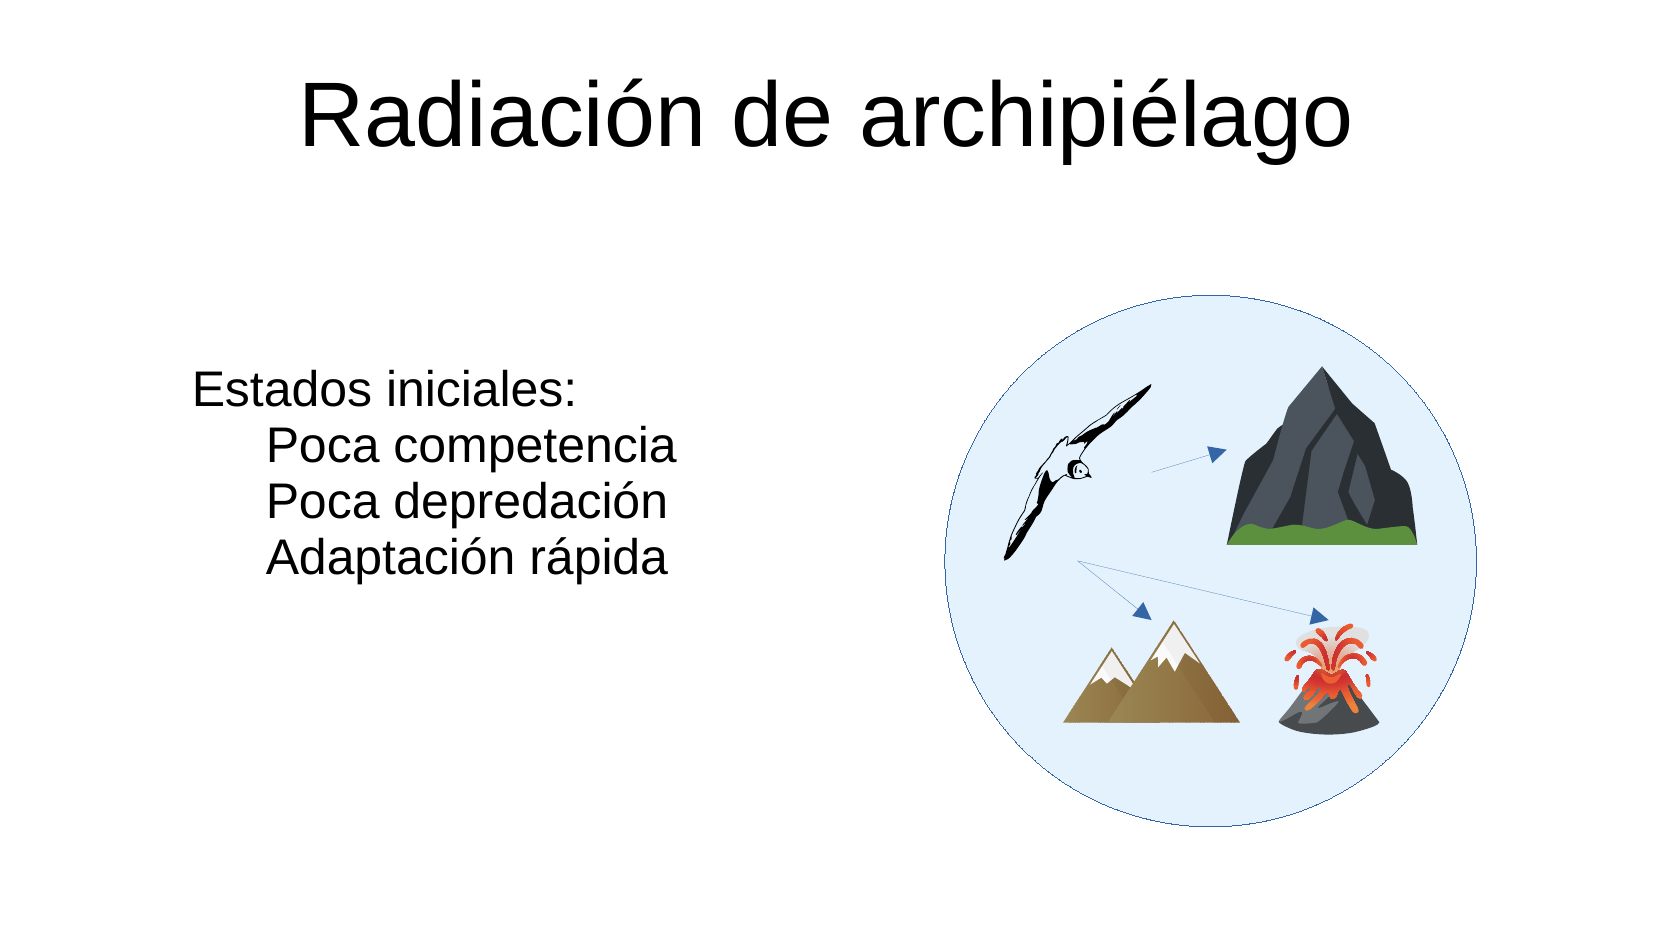

# Radiación de archipiélago
Estados iniciales:
	Poca competencia
	Poca depredación
	Adaptación rápida